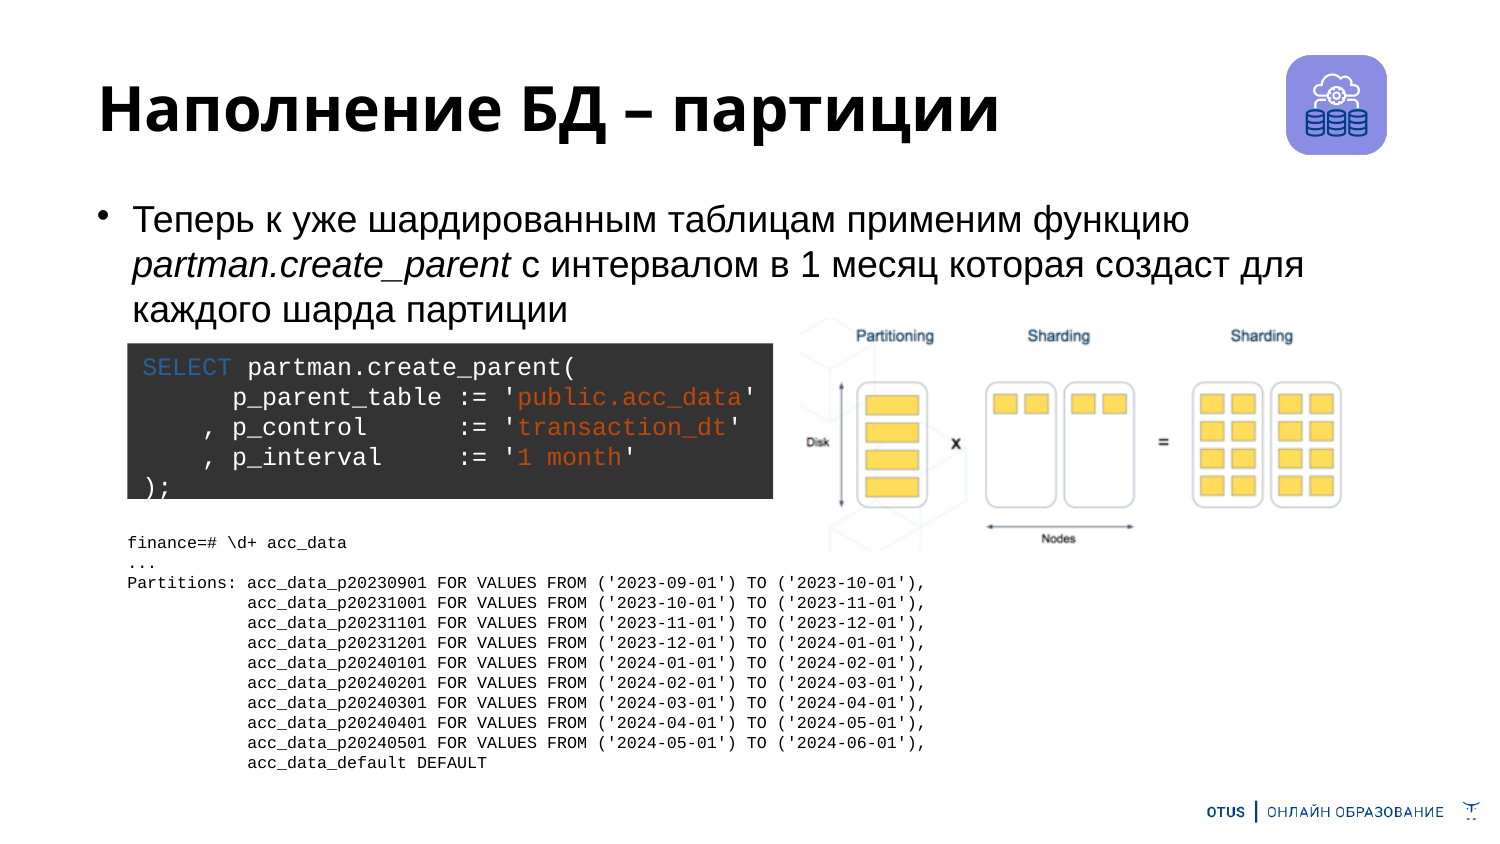

# Наполнение БД – партиции
Теперь к уже шардированным таблицам применим функцию partman.create_parent с интервалом в 1 месяц которая создаст для каждого шарда партиции
SELECT partman.create_parent(
 p_parent_table := 'public.acc_data'
 , p_control := 'transaction_dt'
 , p_interval := '1 month'
);
finance=# \d+ acc_data
...
Partitions: acc_data_p20230901 FOR VALUES FROM ('2023-09-01') TO ('2023-10-01'),
 acc_data_p20231001 FOR VALUES FROM ('2023-10-01') TO ('2023-11-01'),
 acc_data_p20231101 FOR VALUES FROM ('2023-11-01') TO ('2023-12-01'),
 acc_data_p20231201 FOR VALUES FROM ('2023-12-01') TO ('2024-01-01'),
 acc_data_p20240101 FOR VALUES FROM ('2024-01-01') TO ('2024-02-01'),
 acc_data_p20240201 FOR VALUES FROM ('2024-02-01') TO ('2024-03-01'),
 acc_data_p20240301 FOR VALUES FROM ('2024-03-01') TO ('2024-04-01'),
 acc_data_p20240401 FOR VALUES FROM ('2024-04-01') TO ('2024-05-01'),
 acc_data_p20240501 FOR VALUES FROM ('2024-05-01') TO ('2024-06-01'),
 acc_data_default DEFAULT